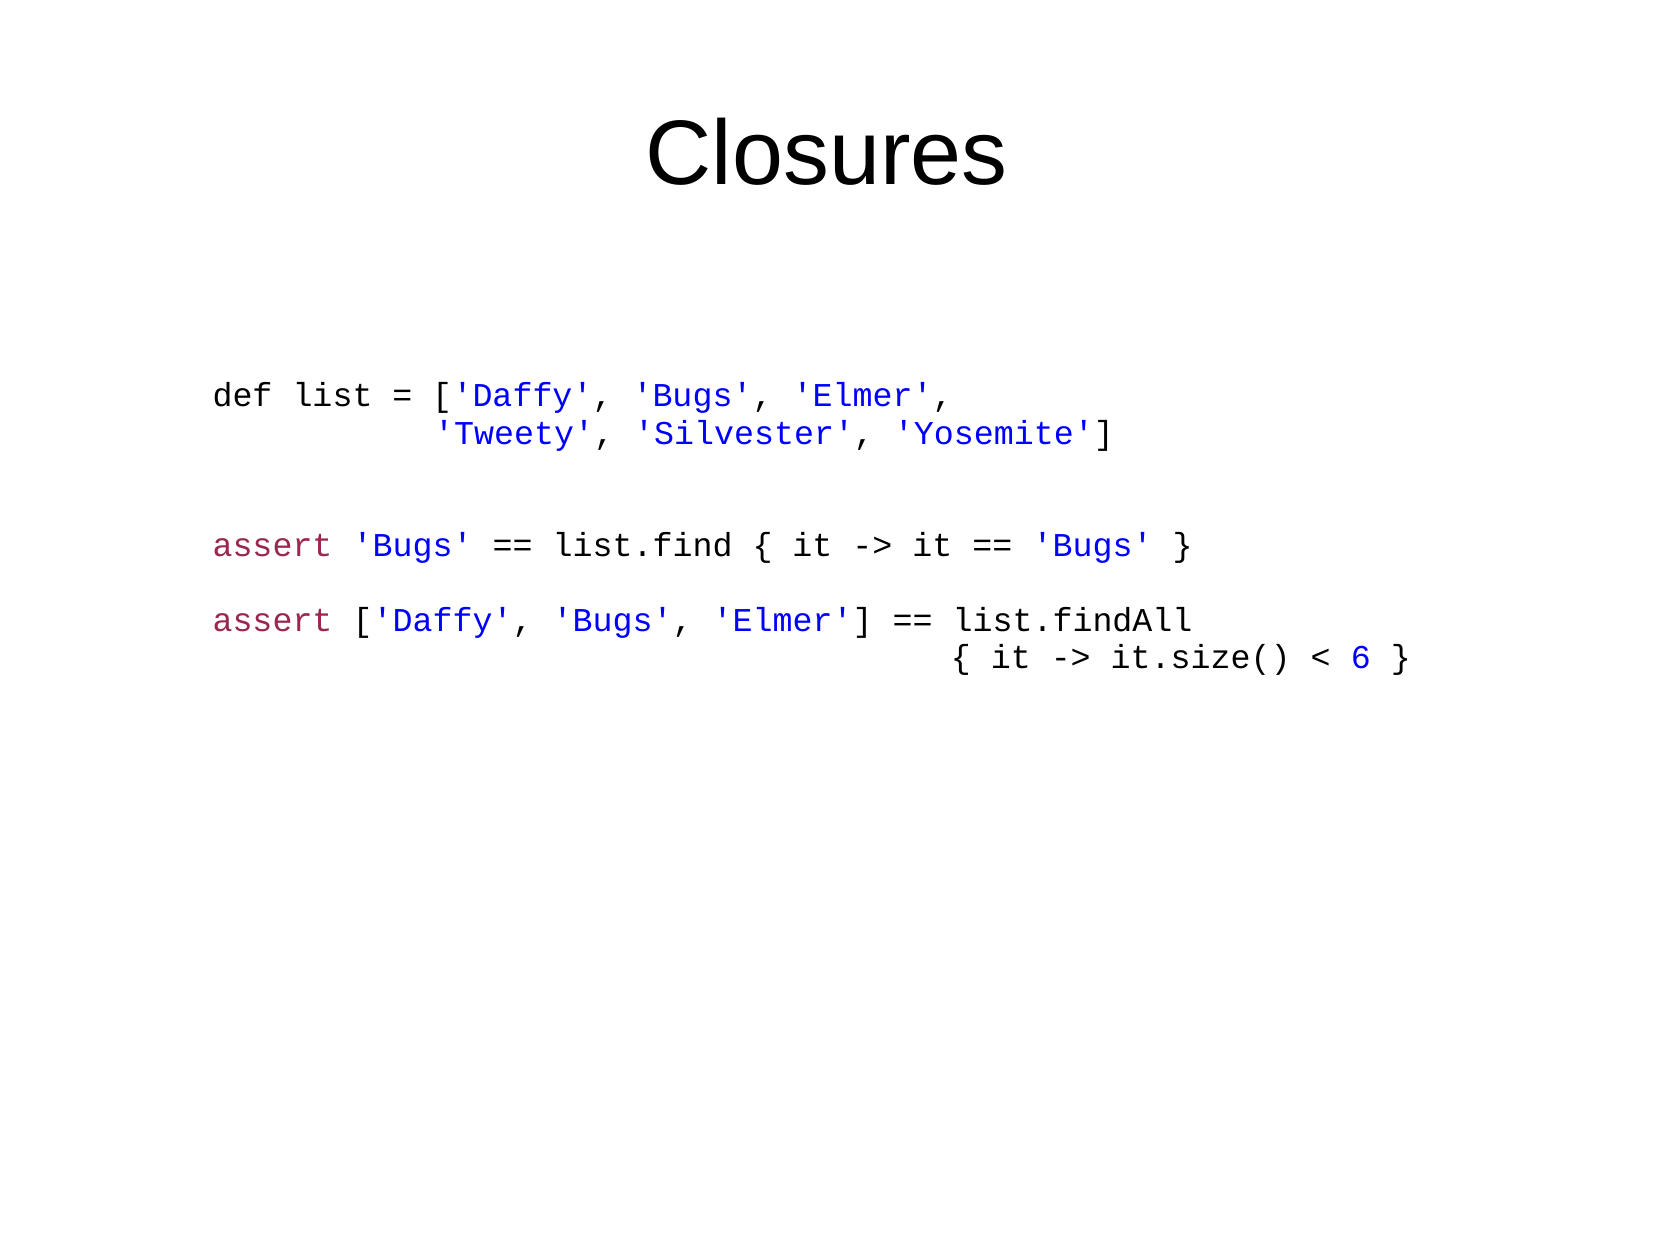

# Closures
def list = ['Daffy', 'Bugs', 'Elmer',
			'Tweety', 'Silvester', 'Yosemite']
assert 'Bugs' == list.find { it -> it == 'Bugs' }
assert ['Daffy', 'Bugs', 'Elmer'] == list.findAll
										{ it -> it.size() < 6 }